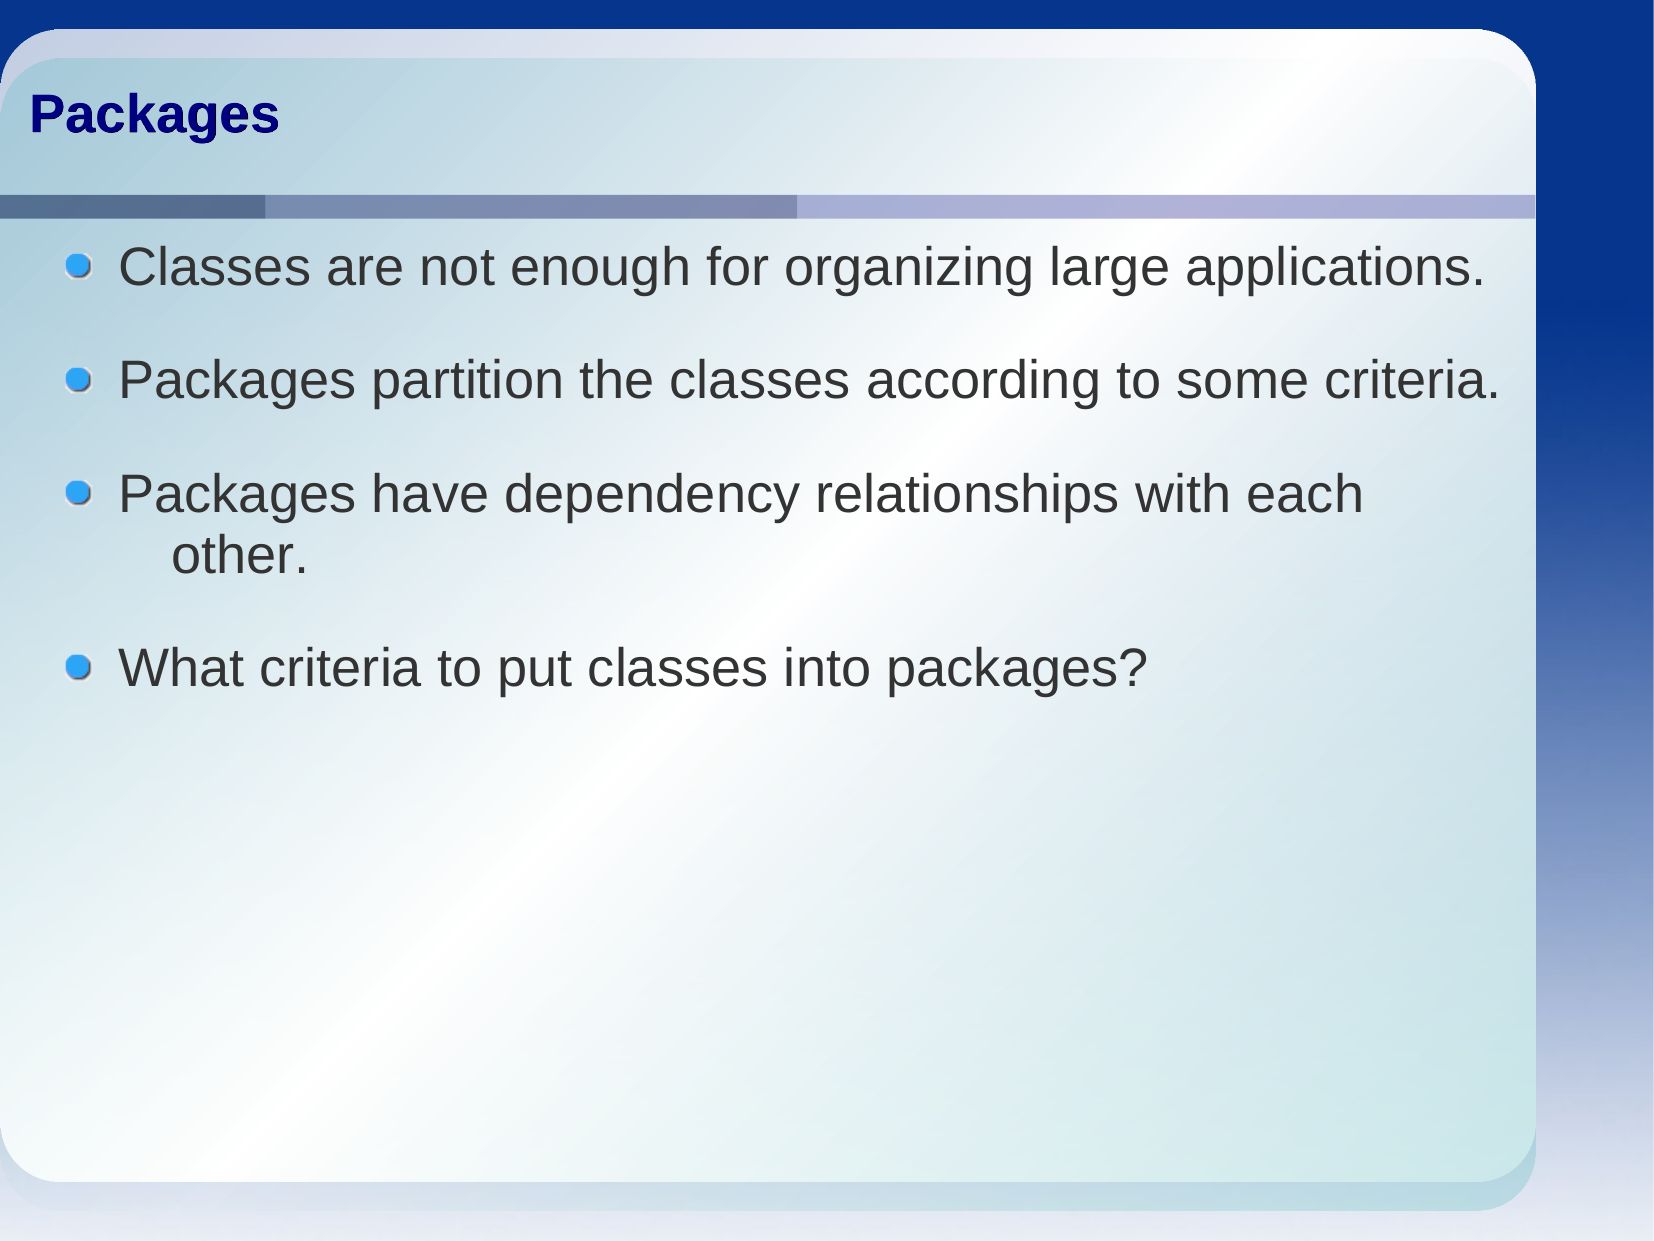

# Packages
Classes are not enough for organizing large applications.
Packages partition the classes according to some criteria.
Packages have dependency relationships with each other.
What criteria to put classes into packages?